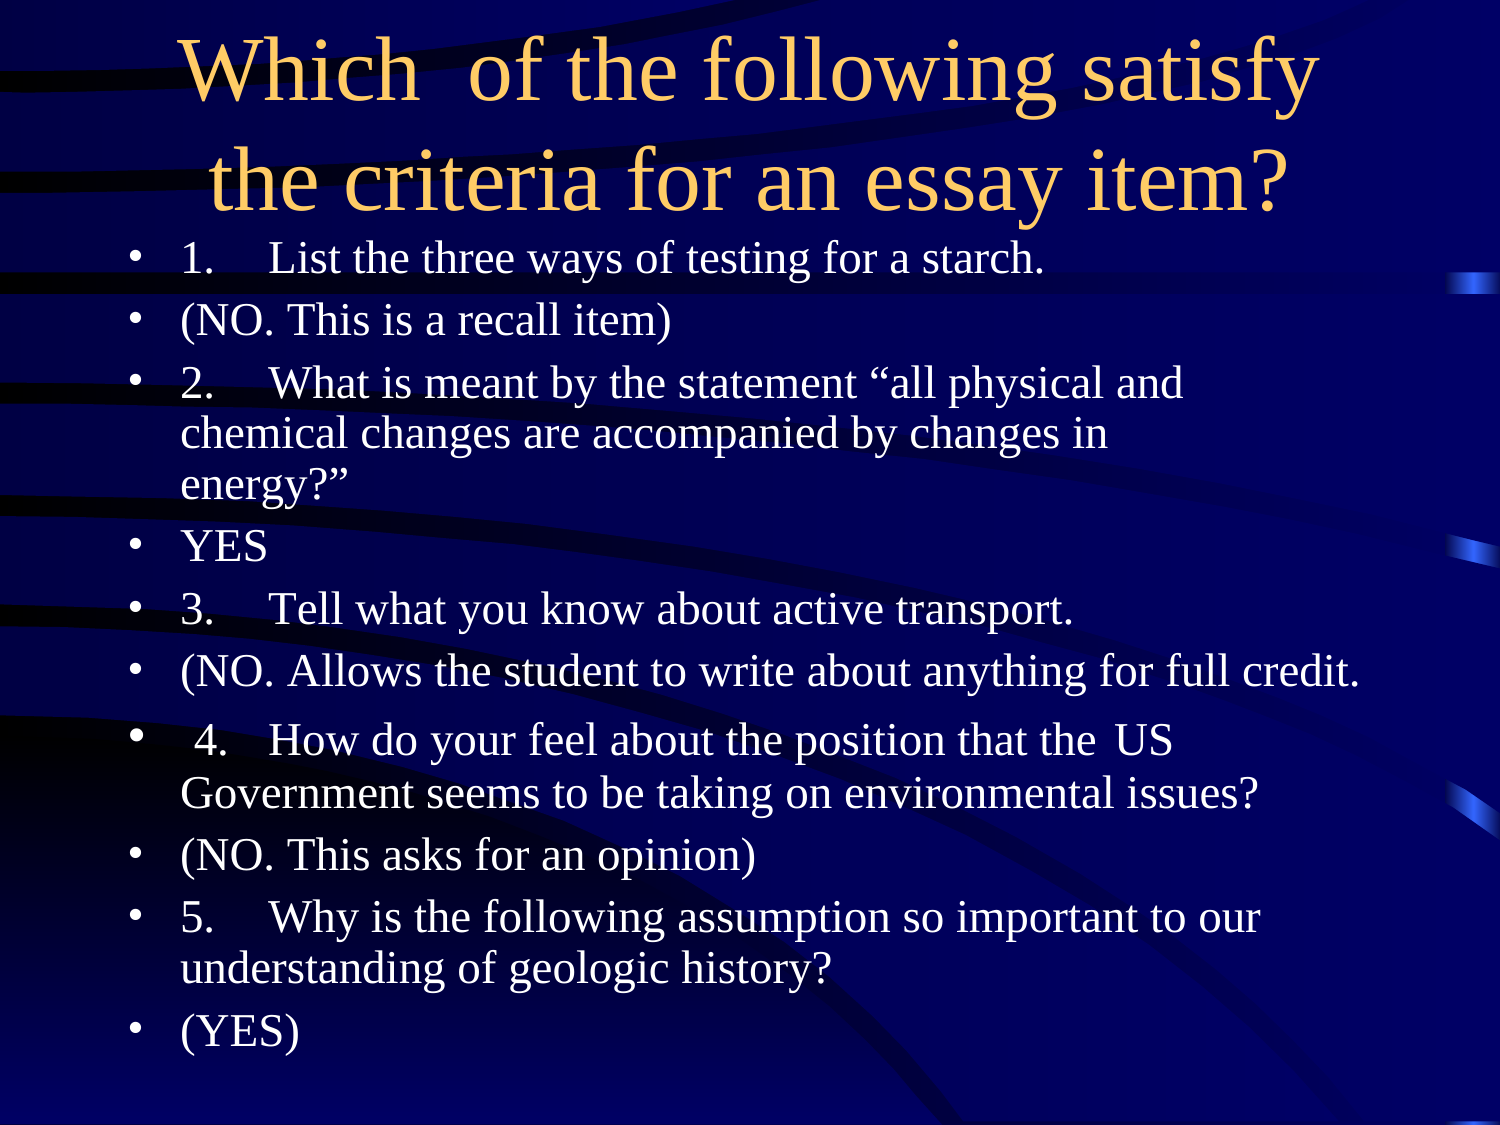

# Which of the following satisfy the criteria for an essay item?
1.	List the three ways of testing for a starch.
(NO. This is a recall item)
2.	What is meant by the statement “all physical and 	chemical changes are accompanied by changes in 	energy?”
YES
3.	Tell what you know about active transport.
(NO. Allows the student to write about anything for full credit.
 4.	How do your feel about the position that the 	US Government seems to be taking on environmental issues?
(NO. This asks for an opinion)
5.	Why is the following assumption so important to our understanding of geologic history?
(YES)